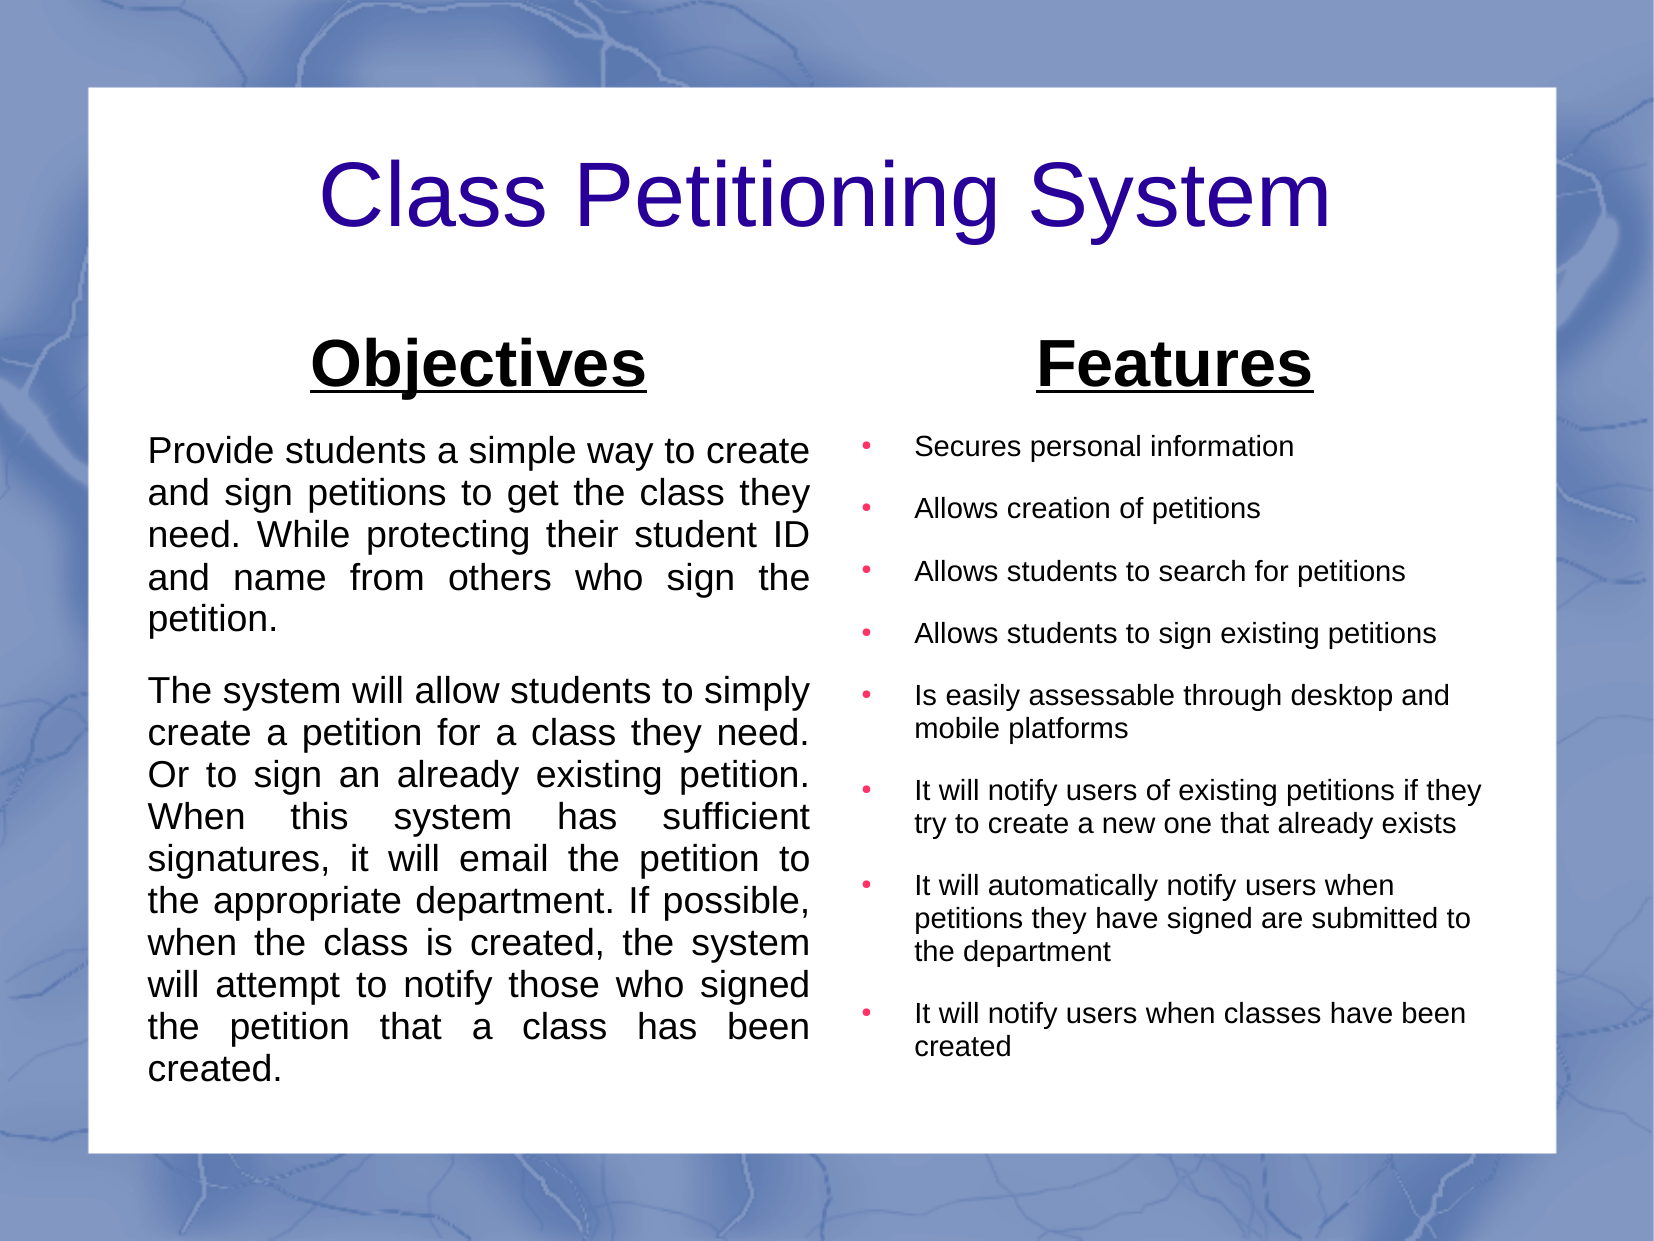

# Class Petitioning System
Objectives
Provide students a simple way to create and sign petitions to get the class they need. While protecting their student ID and name from others who sign the petition.
The system will allow students to simply create a petition for a class they need. Or to sign an already existing petition. When this system has sufficient signatures, it will email the petition to the appropriate department. If possible, when the class is created, the system will attempt to notify those who signed the petition that a class has been created.
Features
Secures personal information
Allows creation of petitions
Allows students to search for petitions
Allows students to sign existing petitions
Is easily assessable through desktop and mobile platforms
It will notify users of existing petitions if they try to create a new one that already exists
It will automatically notify users when petitions they have signed are submitted to the department
It will notify users when classes have been created